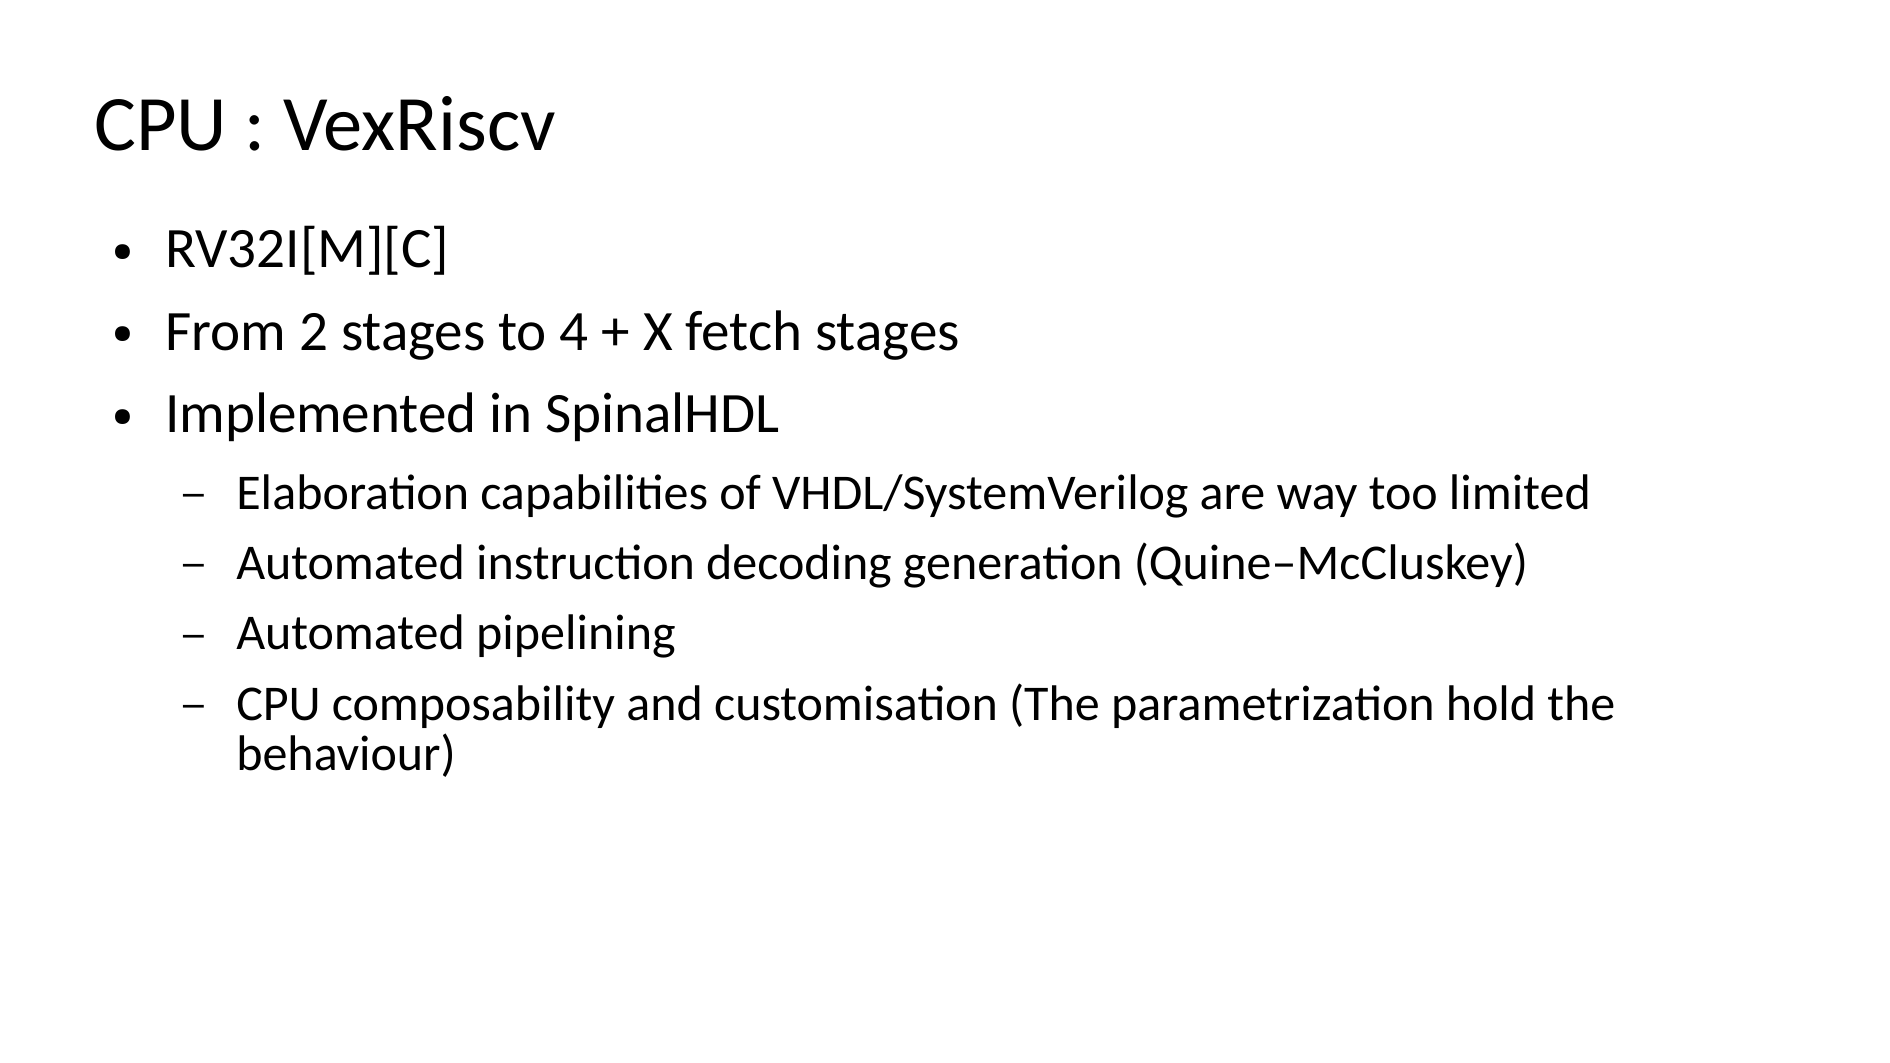

# CPU : VexRiscv
RV32I[M][C]
From 2 stages to 4 + X fetch stages
Implemented in SpinalHDL
Elaboration capabilities of VHDL/SystemVerilog are way too limited
Automated instruction decoding generation (Quine–McCluskey)
Automated pipelining
CPU composability and customisation (The parametrization hold the behaviour)